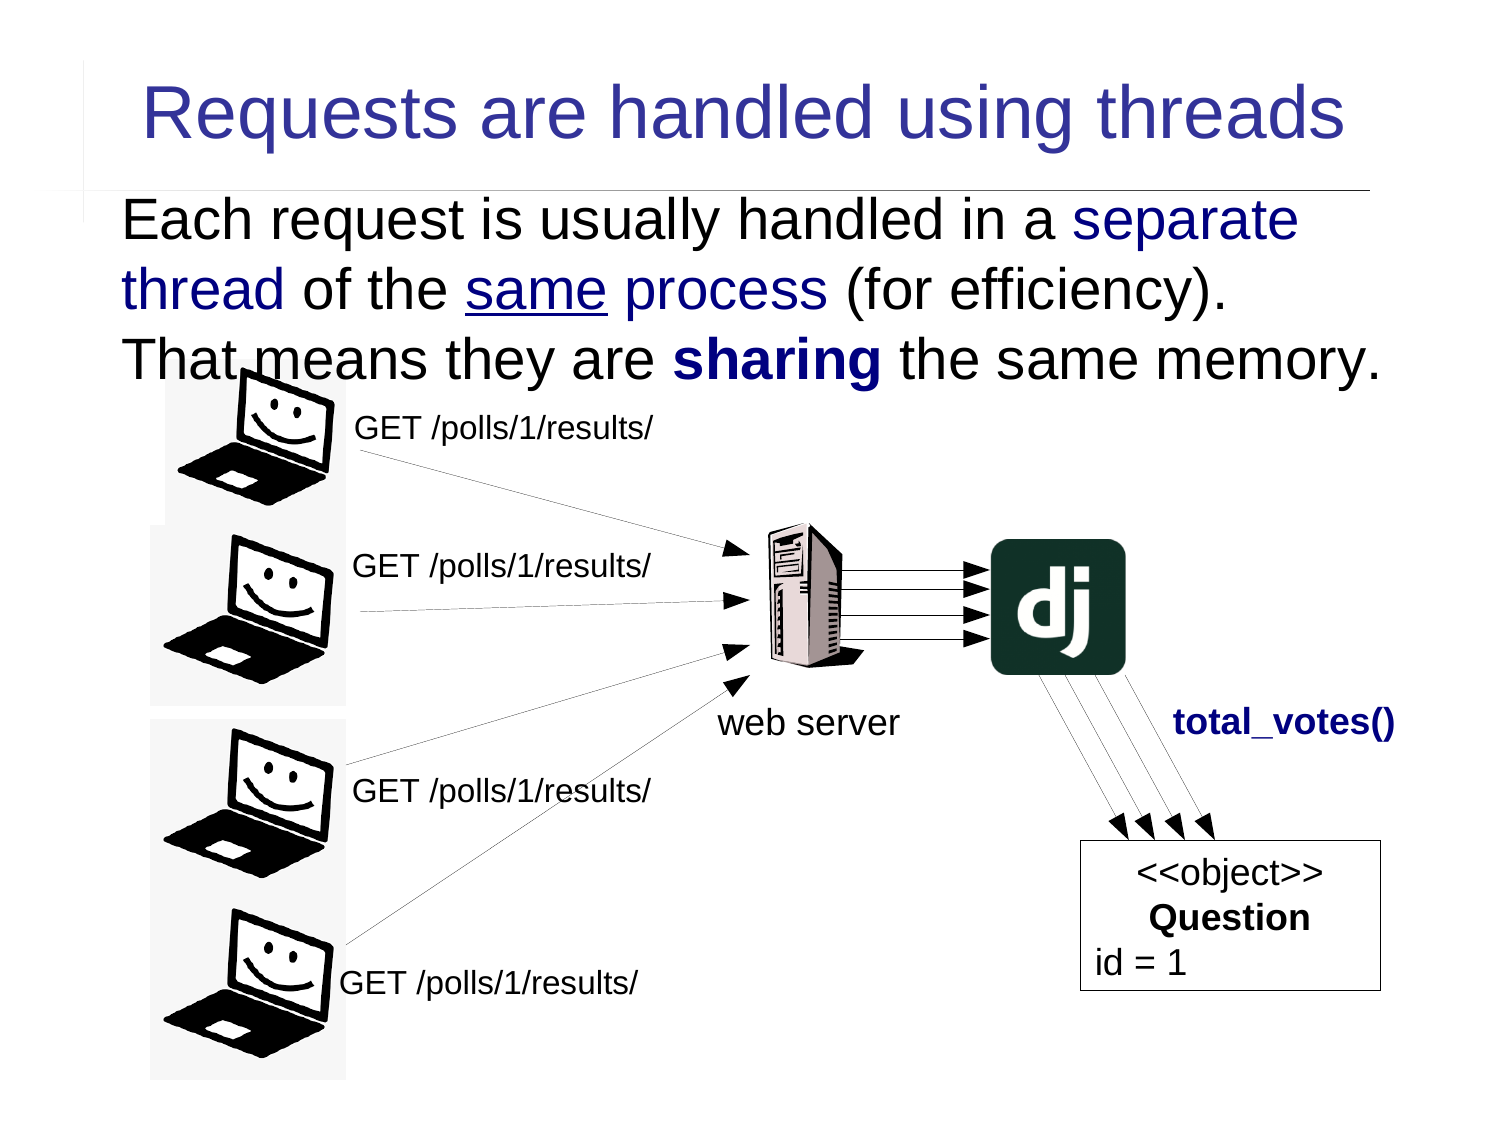

# Requests are handled using threads
Each request is usually handled in a separate thread of the same process (for efficiency).
That means they are sharing the same memory.
GET /polls/1/results/
GET /polls/1/results/
web server
total_votes()
GET /polls/1/results/
<<object>>
Question
id = 1
GET /polls/1/results/